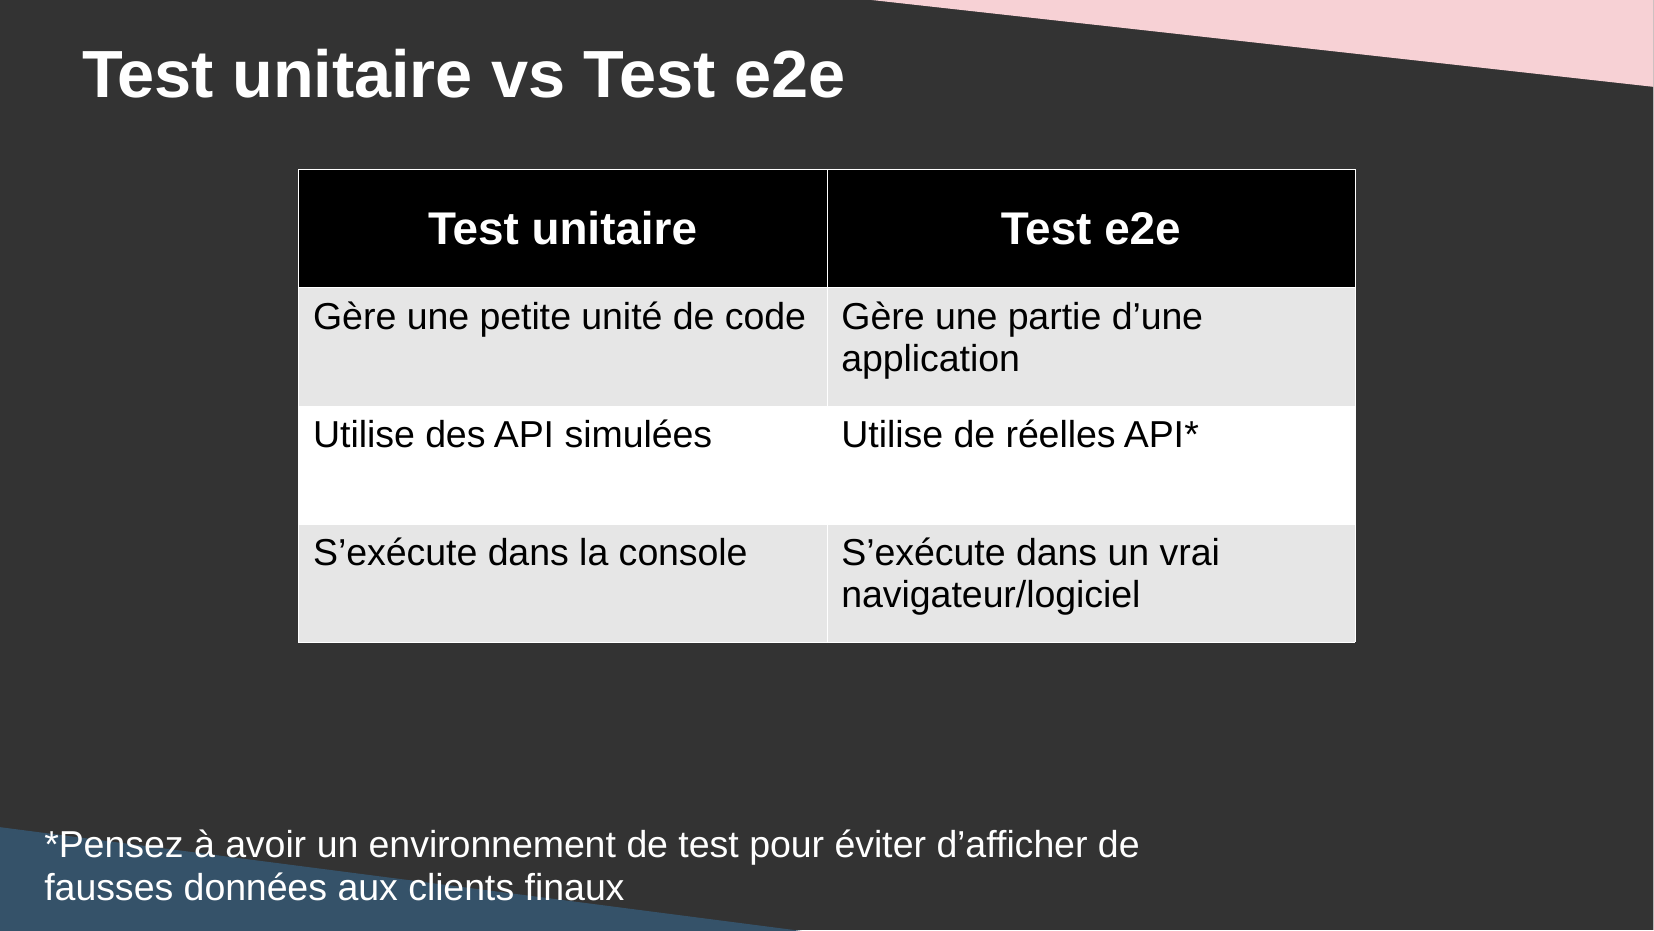

# Test unitaire vs Test e2e
| Test unitaire | Test e2e |
| --- | --- |
| Gère une petite unité de code | Gère une partie d’une application |
| Utilise des API simulées | Utilise de réelles API\* |
| S’exécute dans la console | S’exécute dans un vrai navigateur/logiciel |
*Pensez à avoir un environnement de test pour éviter d’afficher de fausses données aux clients finaux